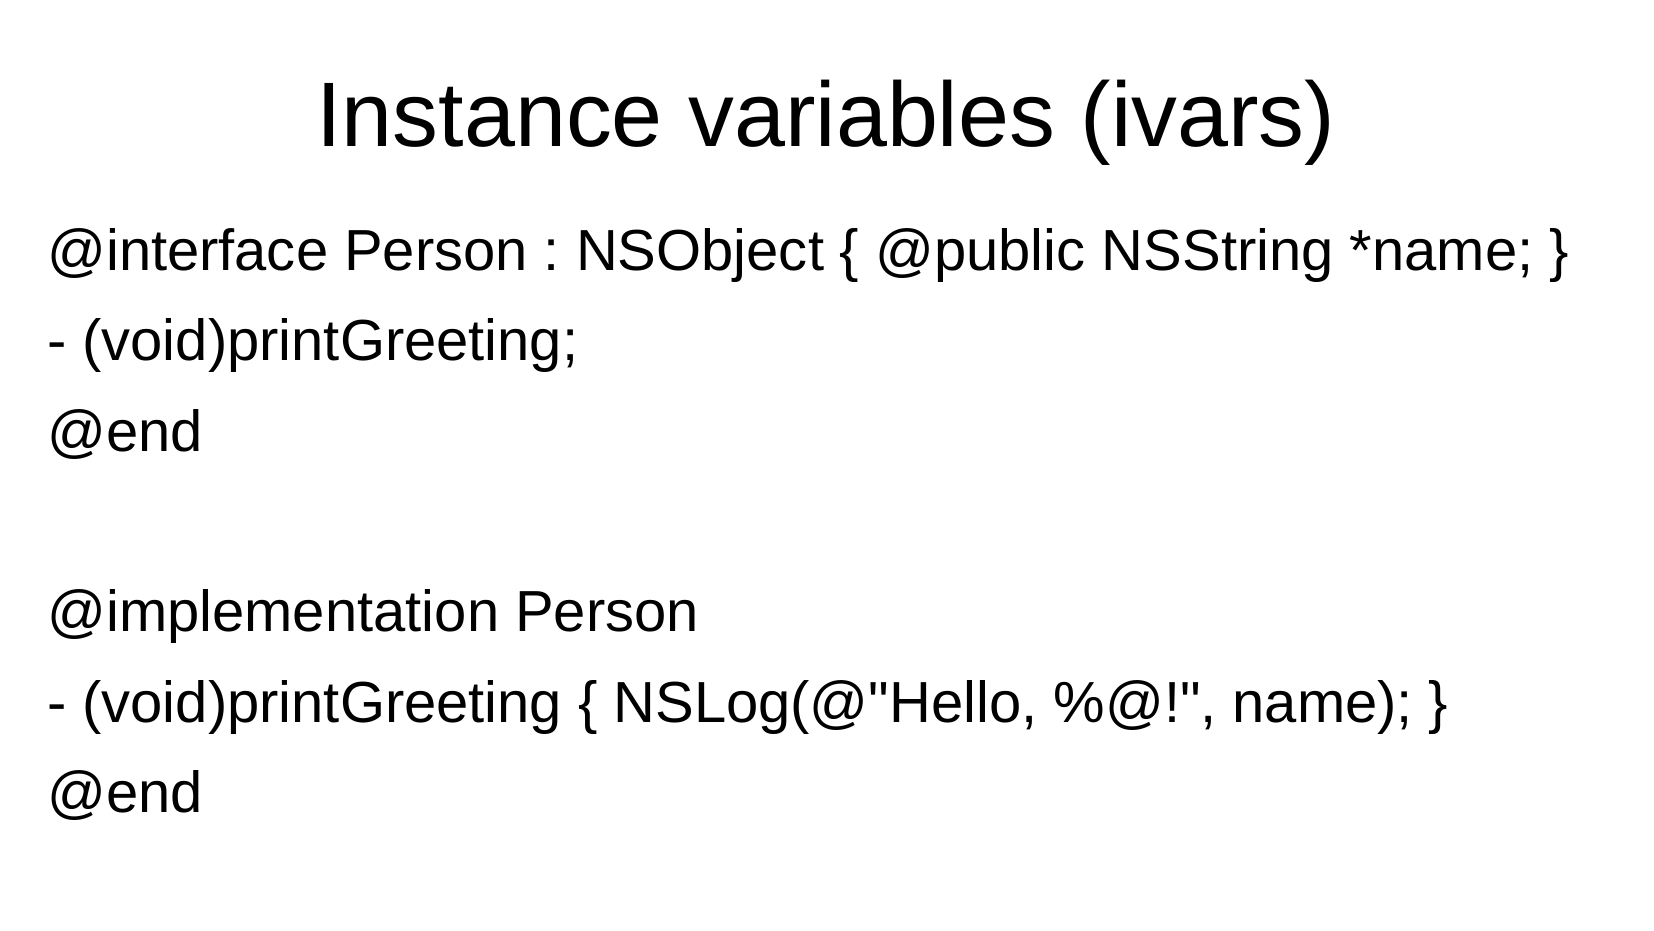

# Instance variables (ivars)
@interface Person : NSObject { @public NSString *name; }
- (void)printGreeting;
@end
@implementation Person
- (void)printGreeting { NSLog(@"Hello, %@!", name); }
@end